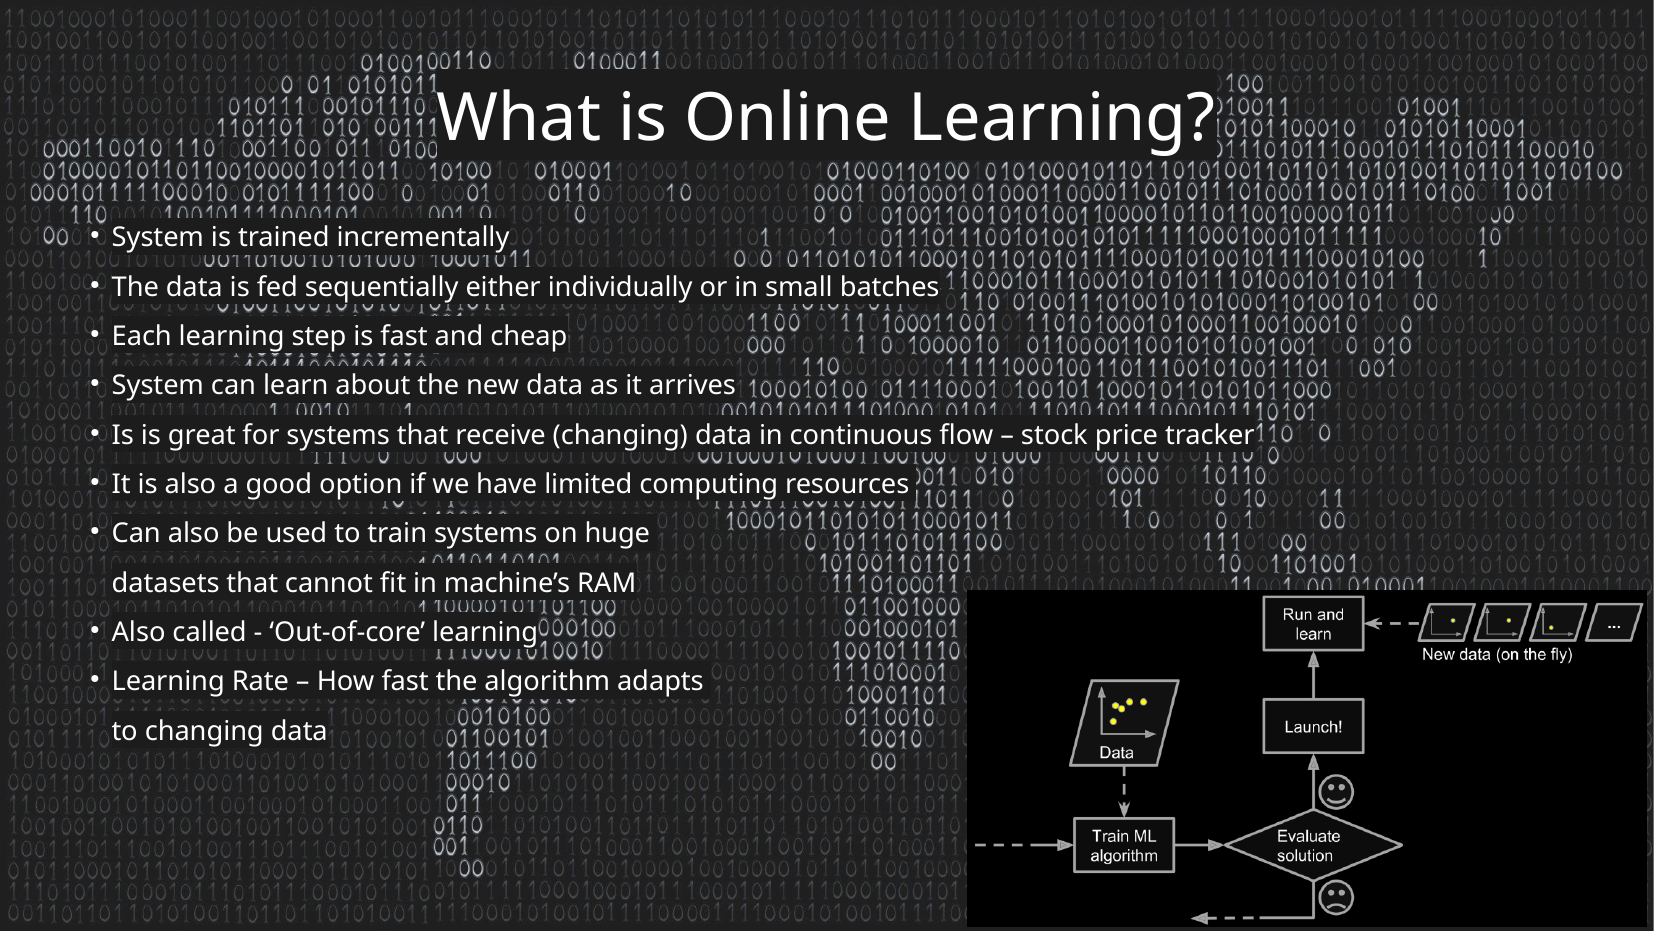

# What is Online Learning?
System is trained incrementally
The data is fed sequentially either individually or in small batches
Each learning step is fast and cheap
System can learn about the new data as it arrives
Is is great for systems that receive (changing) data in continuous flow – stock price tracker
It is also a good option if we have limited computing resources
Can also be used to train systems on huge
datasets that cannot fit in machine’s RAM
Also called - ‘Out-of-core’ learning
Learning Rate – How fast the algorithm adapts
to changing data